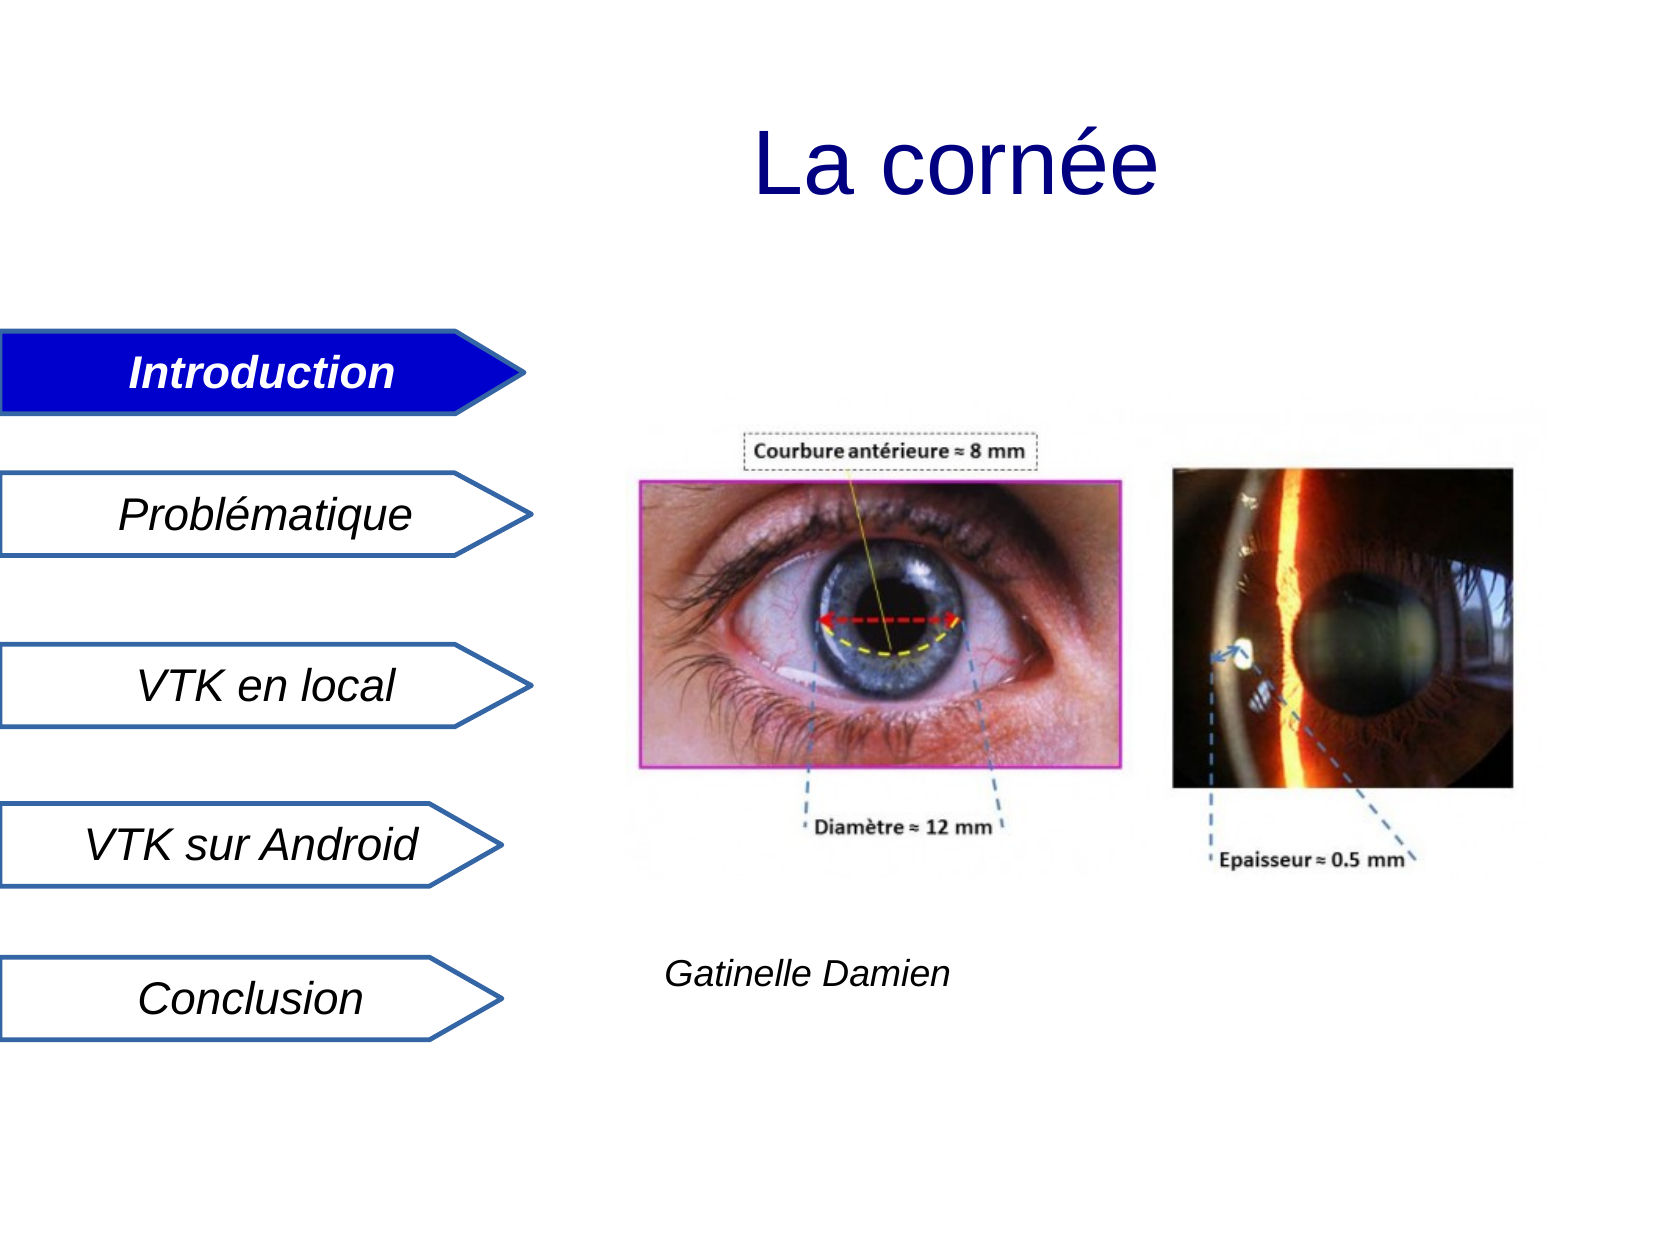

# La cornée
Introduction
Problématique
VTK en local
VTK sur Android
Gatinelle Damien
Conclusion